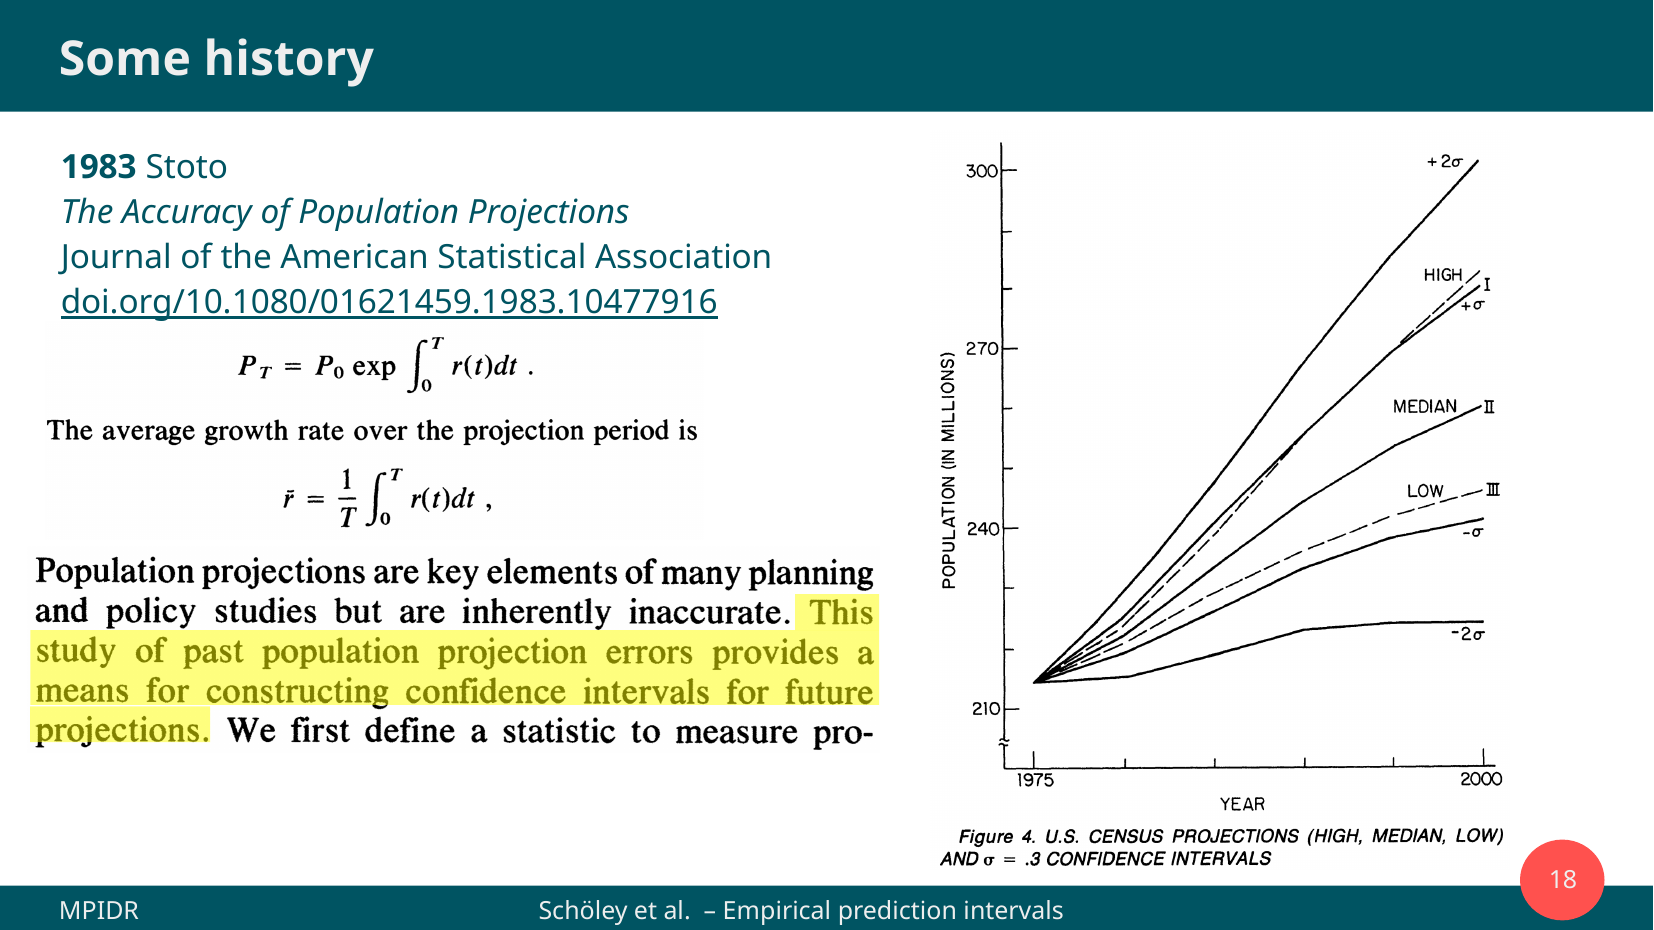

# Some history
1983 Stoto
The Accuracy of Population Projections
Journal of the American Statistical Association
doi.org/10.1080/01621459.1983.10477916
18
MPIDR
Schöley et al. – Empirical prediction intervals